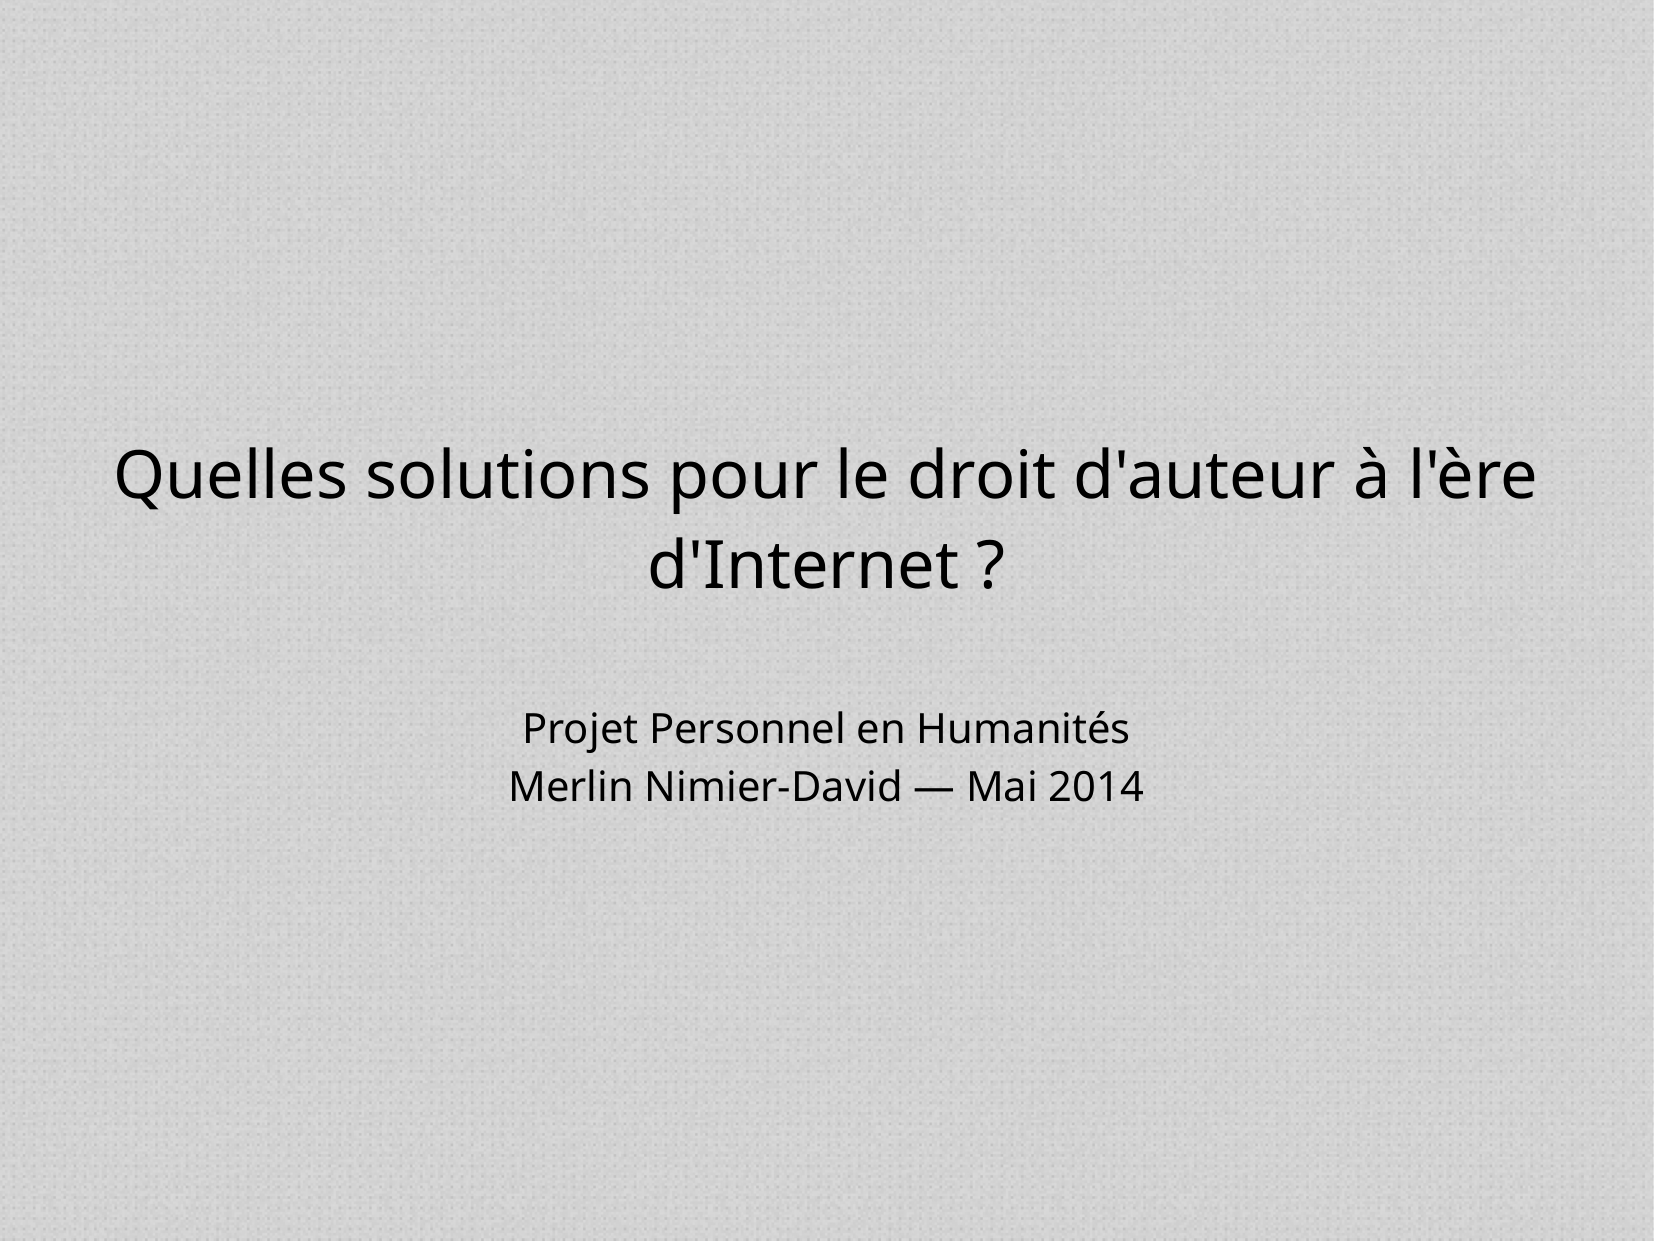

# Quelles solutions pour le droit d'auteur à l'ère d'Internet ?
Projet Personnel en Humanités
Merlin Nimier-David — Mai 2014